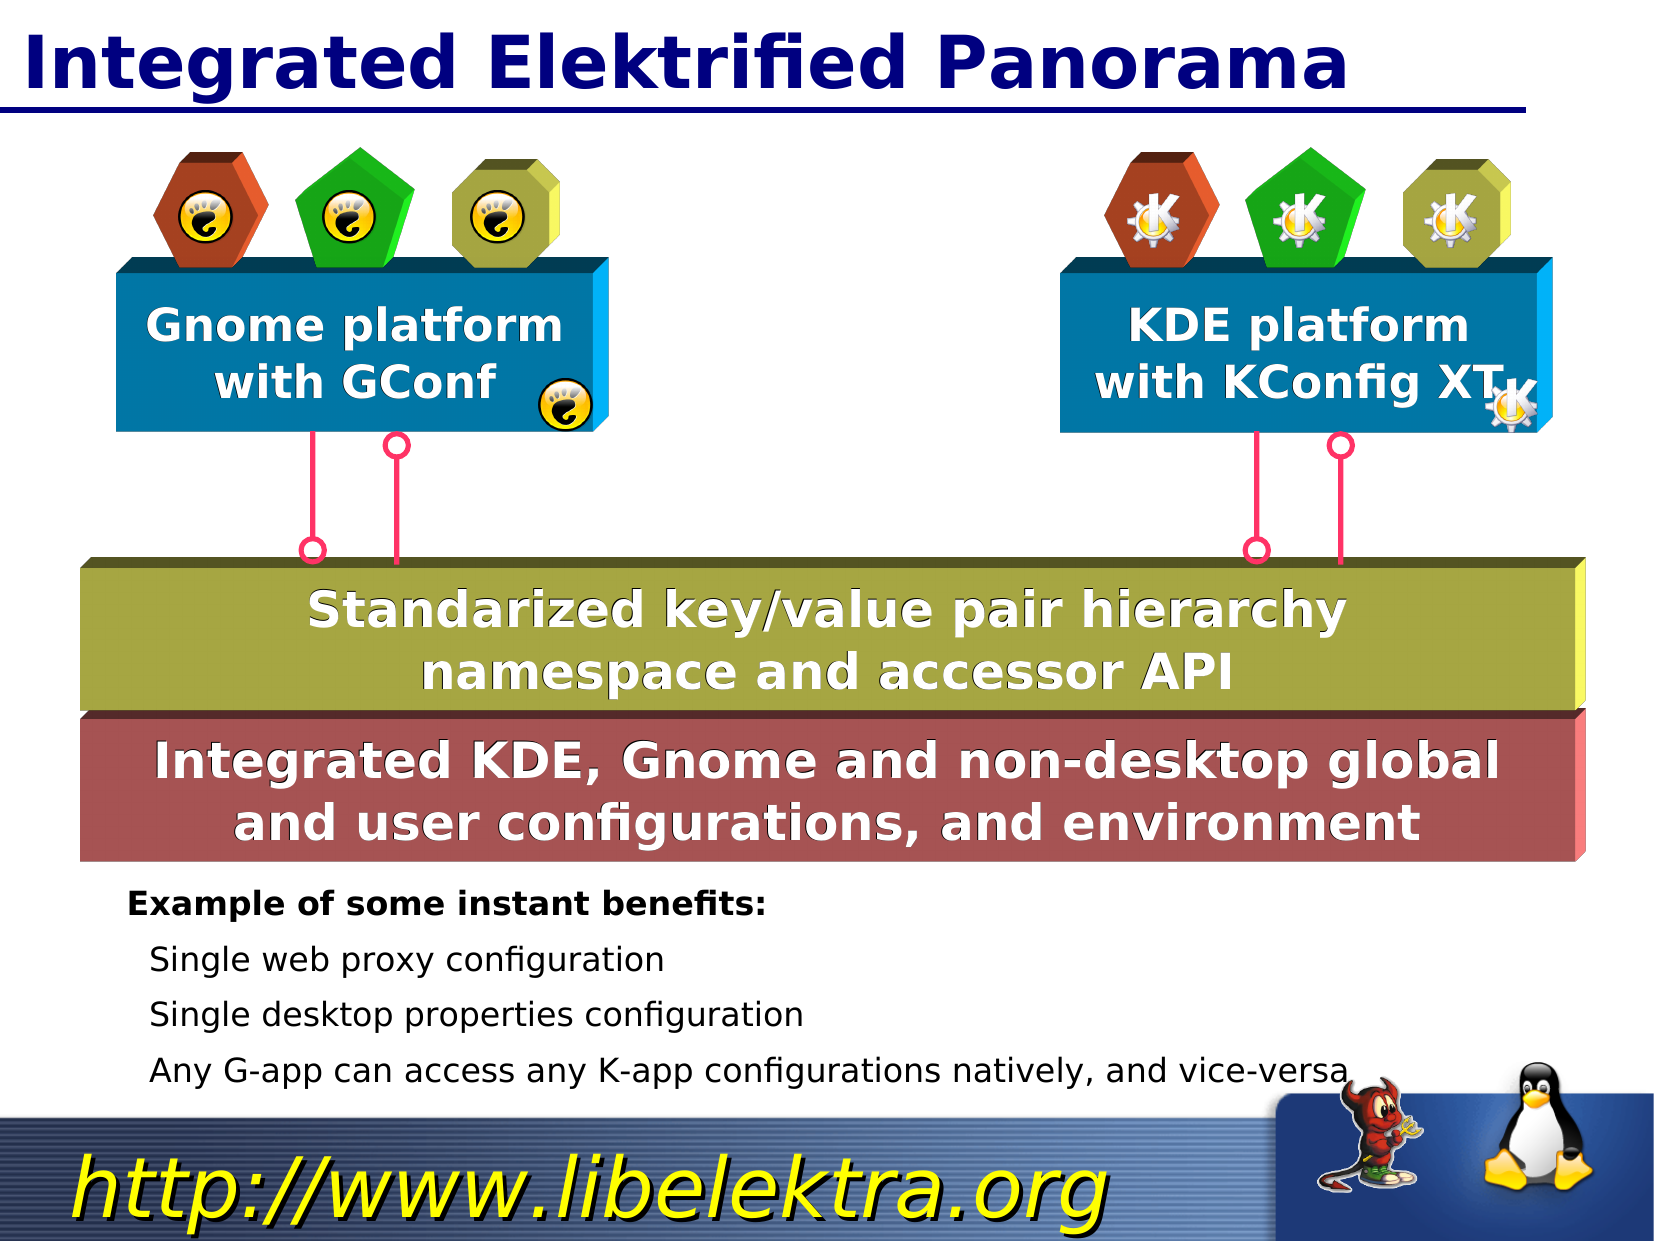

Integrated Elektrified Panorama
Gnome platform
with GConf
KDE platform
with KConfig XT
Standarized key/value pair hierarchy
namespace and accessor API
Integrated KDE, Gnome and non-desktop global
and user configurations, and environment
# Example of some instant benefits:
Single web proxy configuration
Single desktop properties configuration
Any G-app can access any K-app configurations natively, and vice-versa